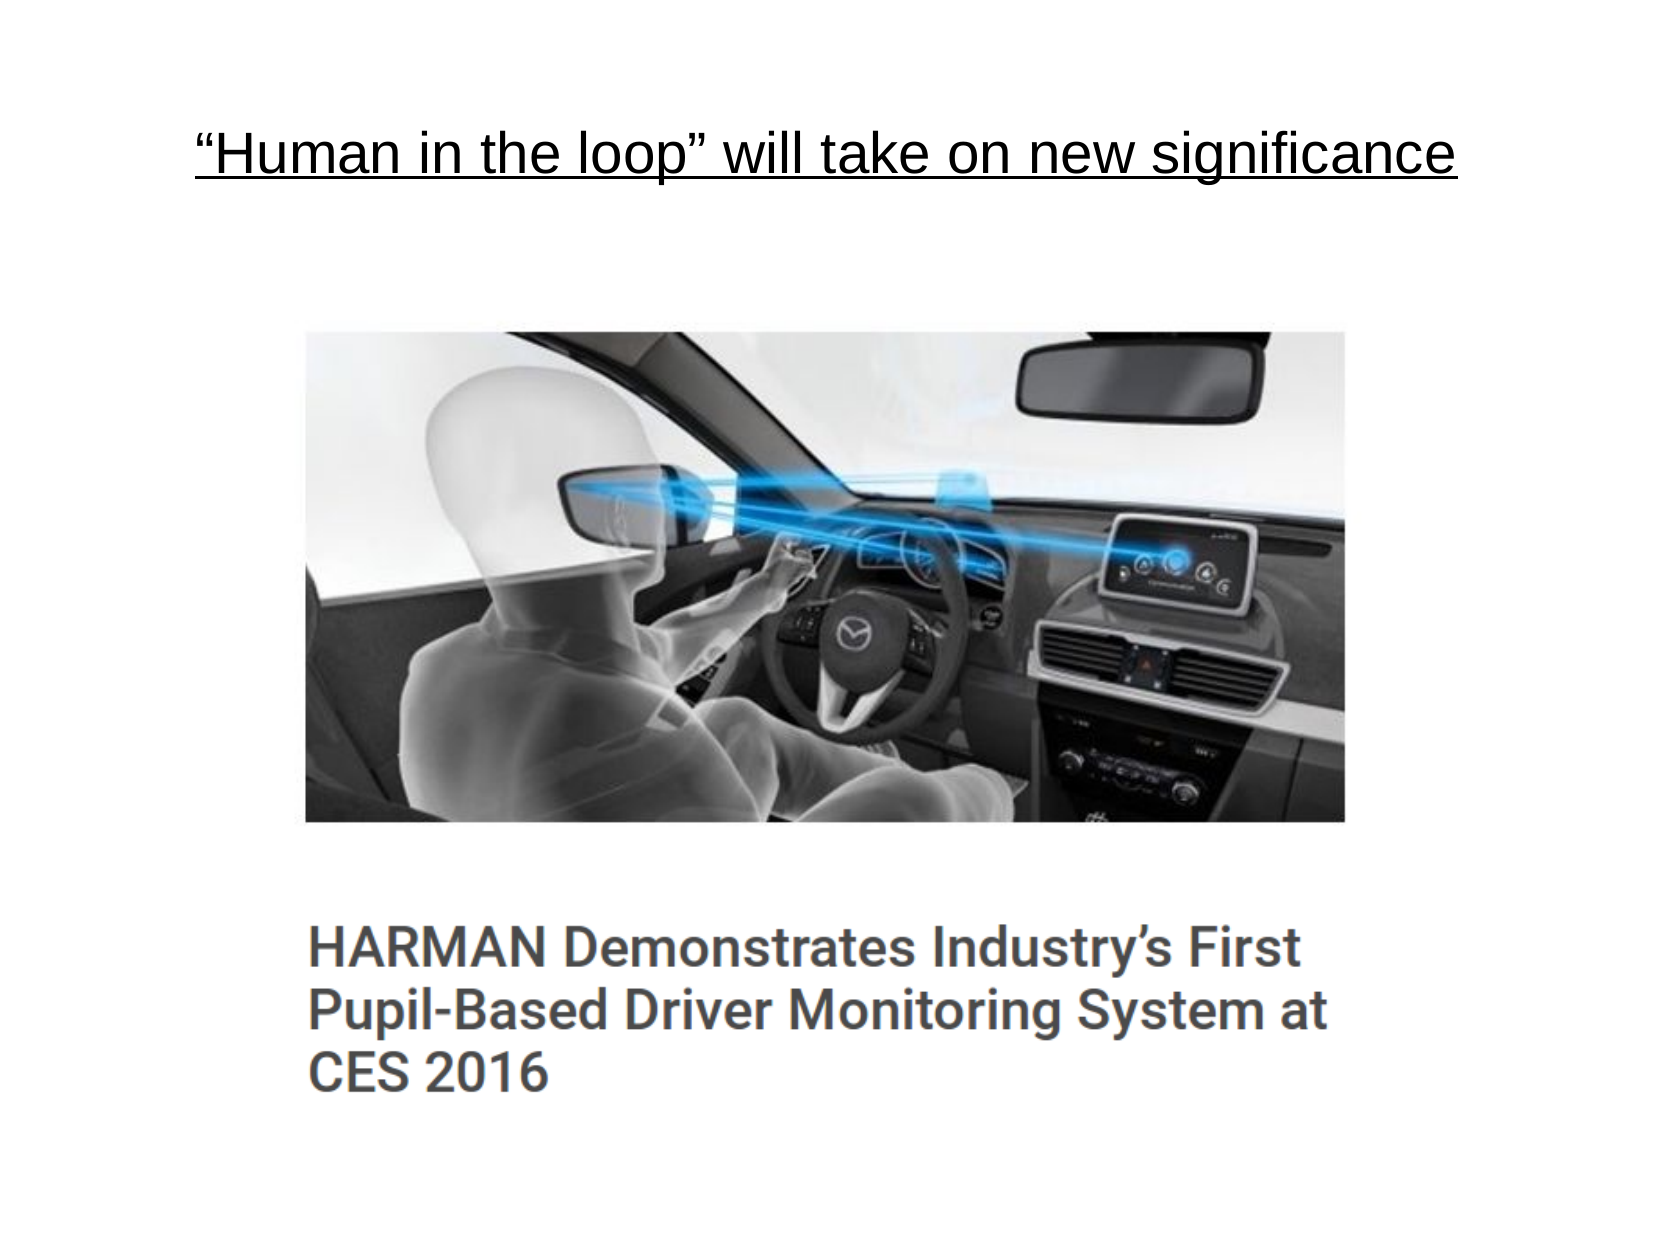

# “Human in the loop” will take on new significance